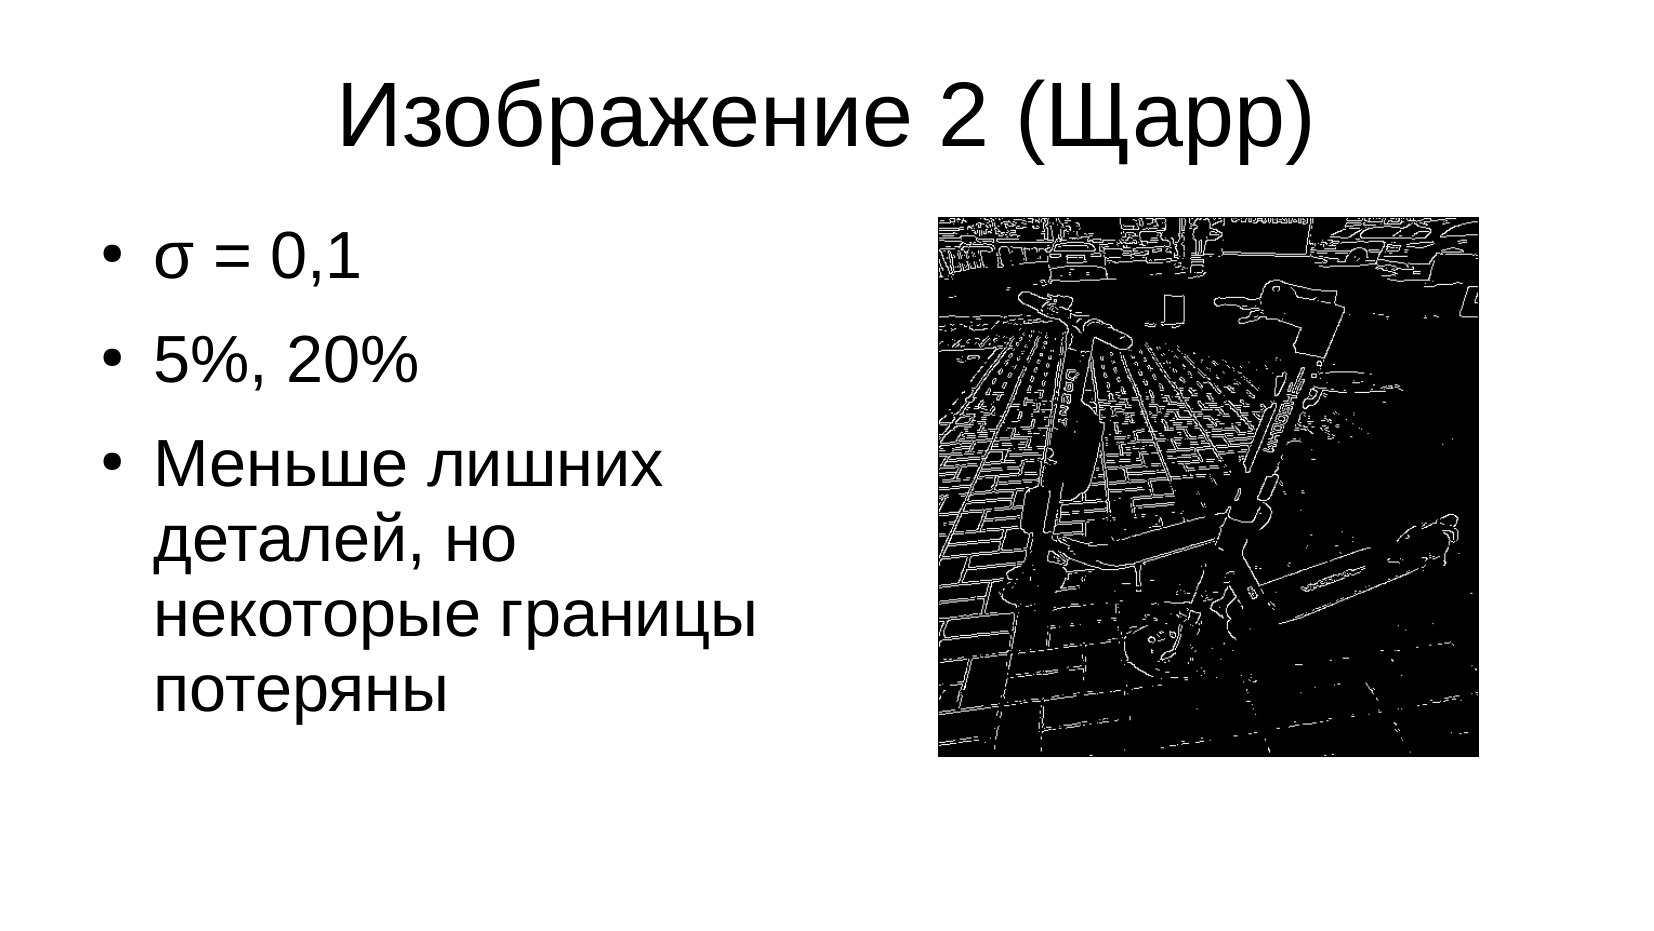

# Изображение 2 (Щарр)
σ = 0,1
5%, 20%
Меньше лишних деталей, но некоторые границы потеряны